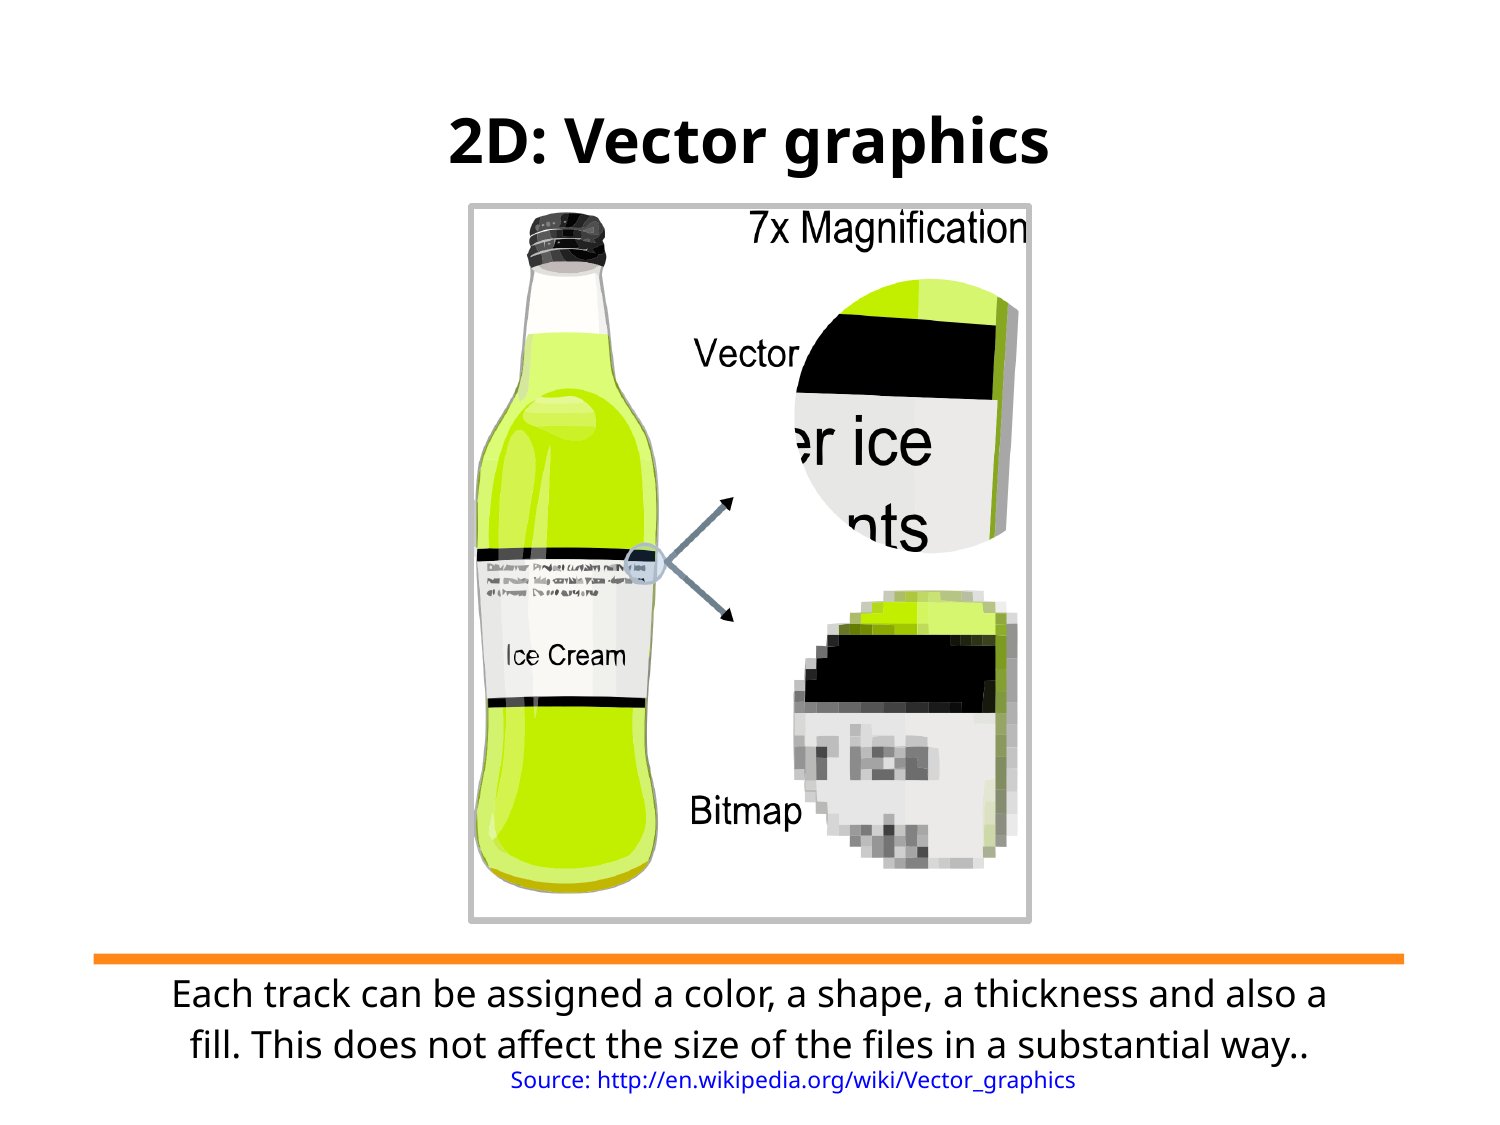

# 2D: Vector graphics
Each track can be assigned a color, a shape, a thickness and also a fill. This does not affect the size of the files in a substantial way..
Source: http://en.wikipedia.org/wiki/Vector_graphics